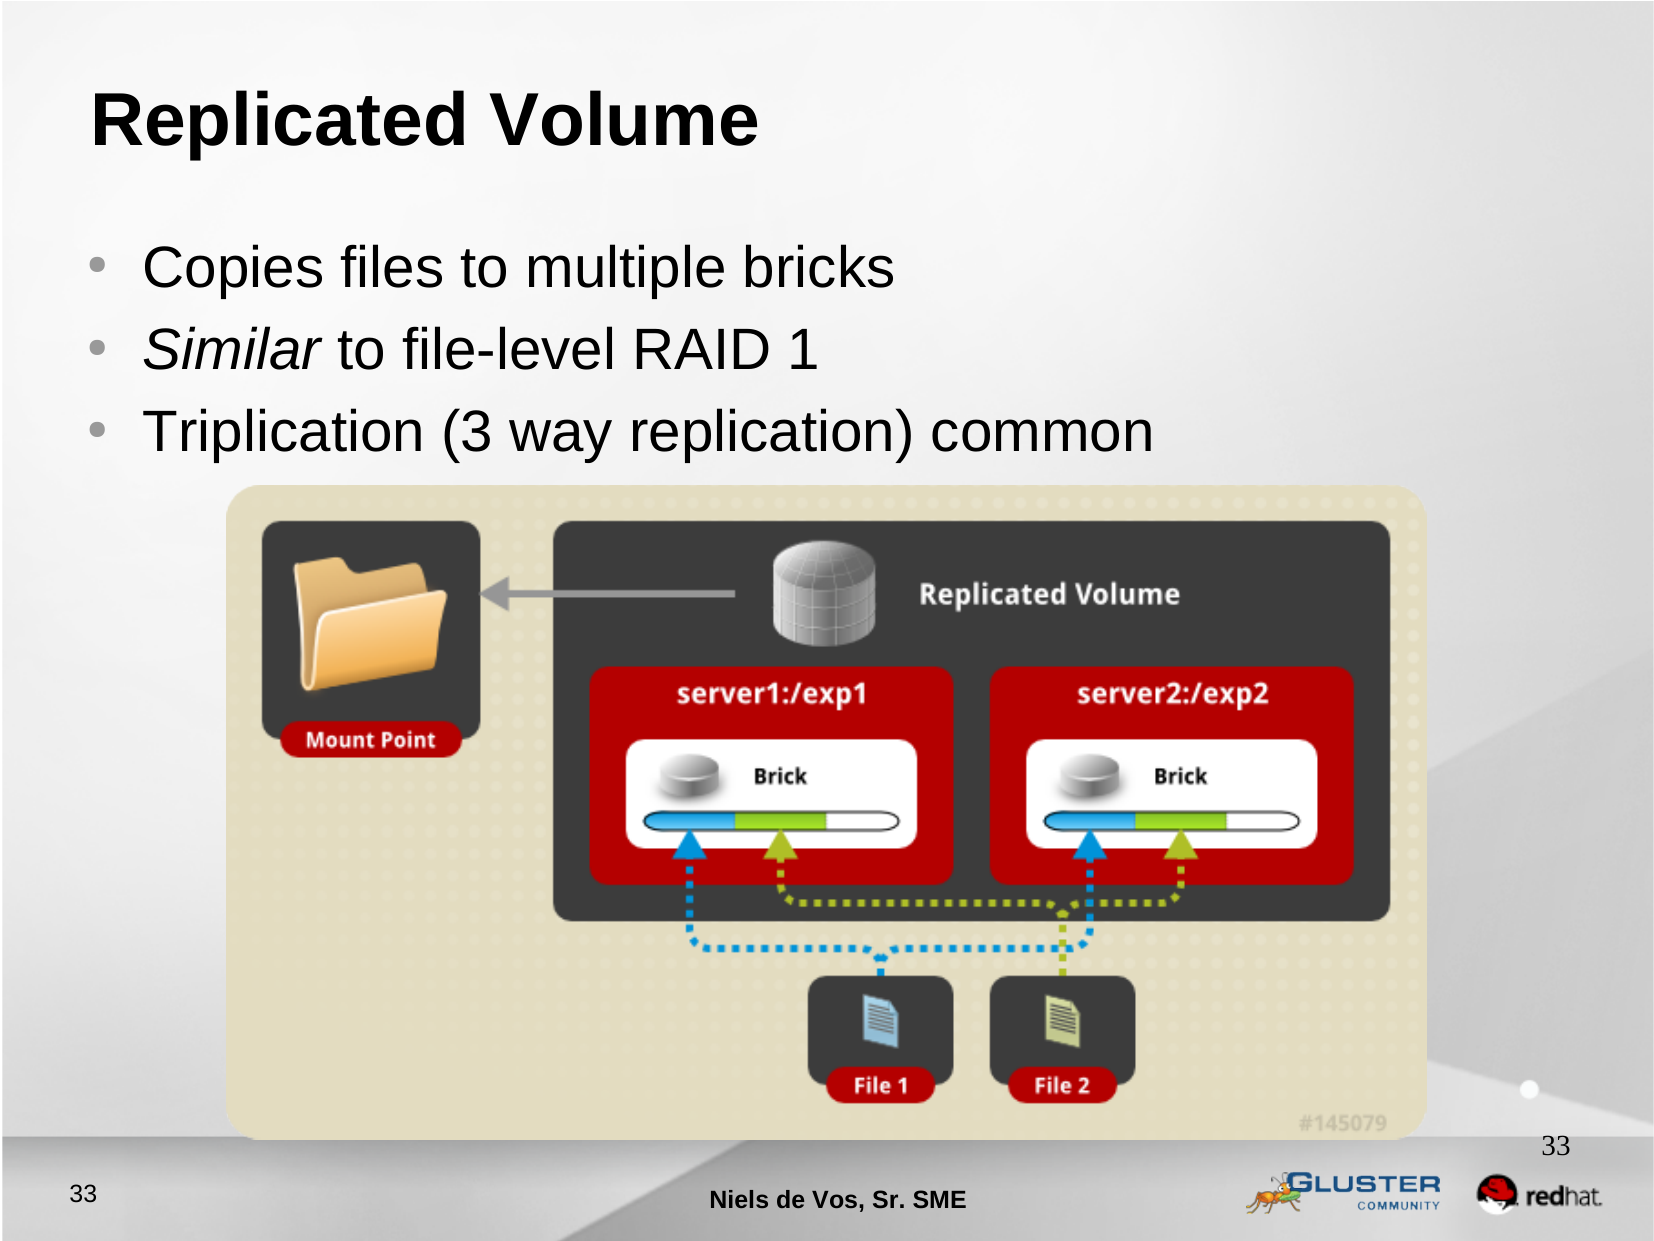

# Replicated Volume
Copies files to multiple bricks
Similar to file-level RAID 1
Triplication (3 way replication) common
33